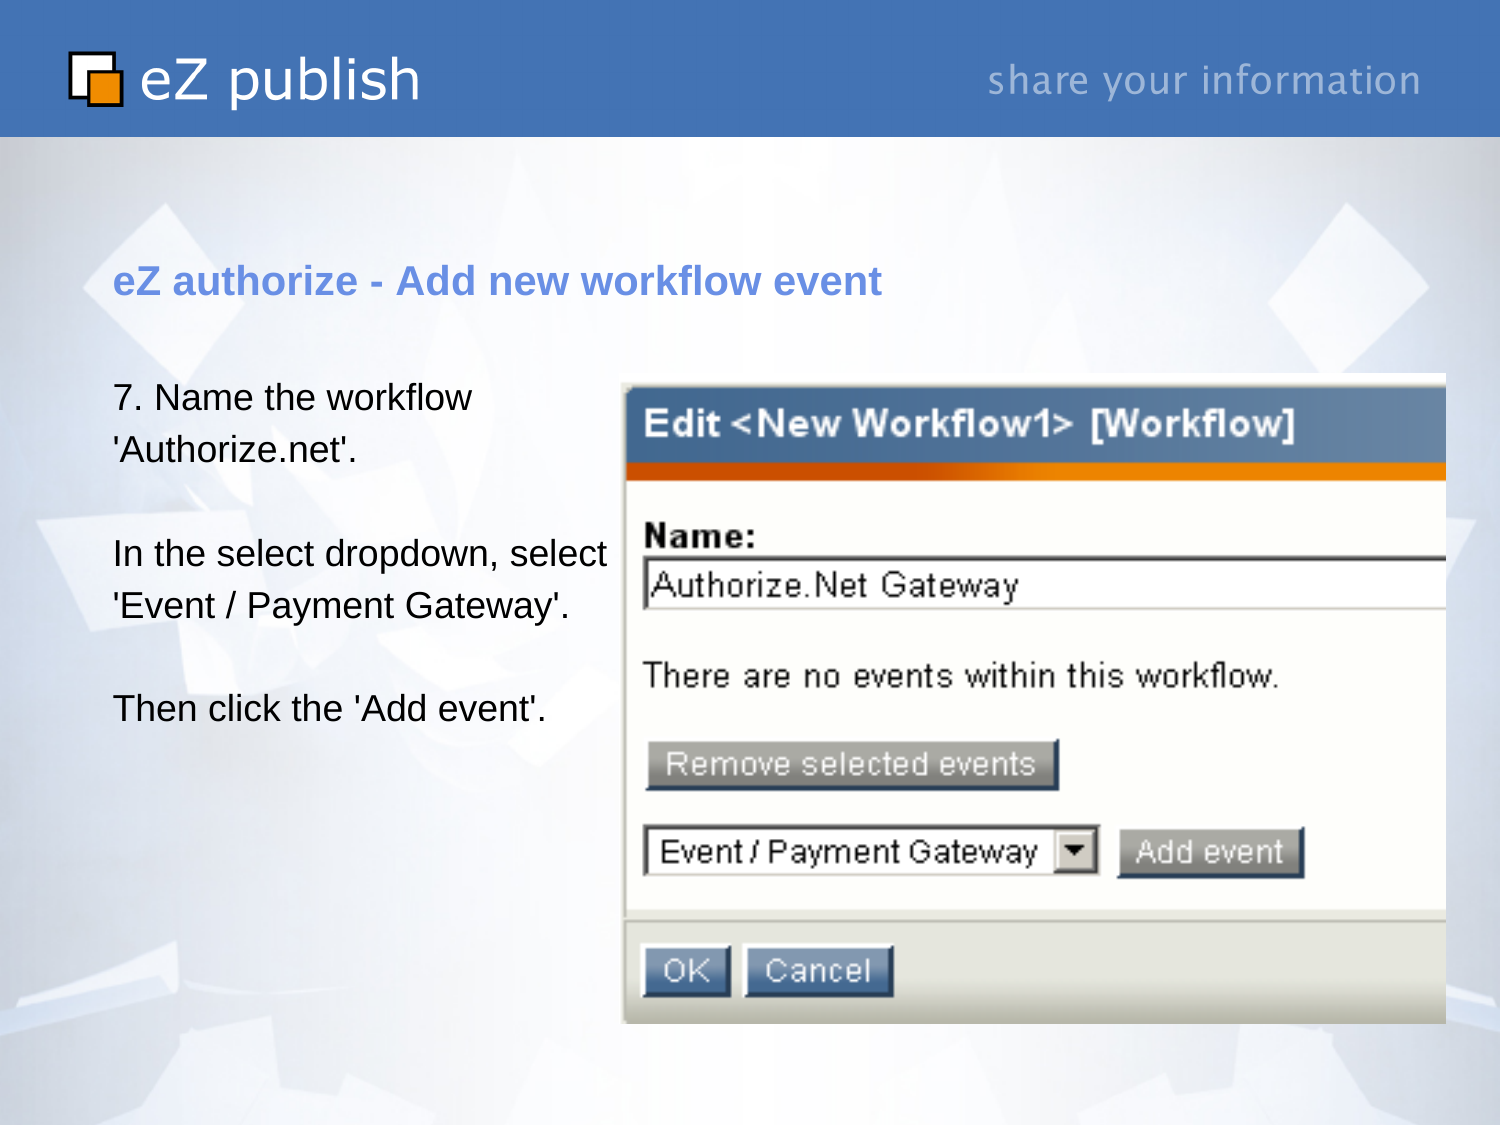

# eZ authorize - Add new workflow event
7. Name the workflow
'Authorize.net'.
In the select dropdown, select
'Event / Payment Gateway'.
Then click the 'Add event'.